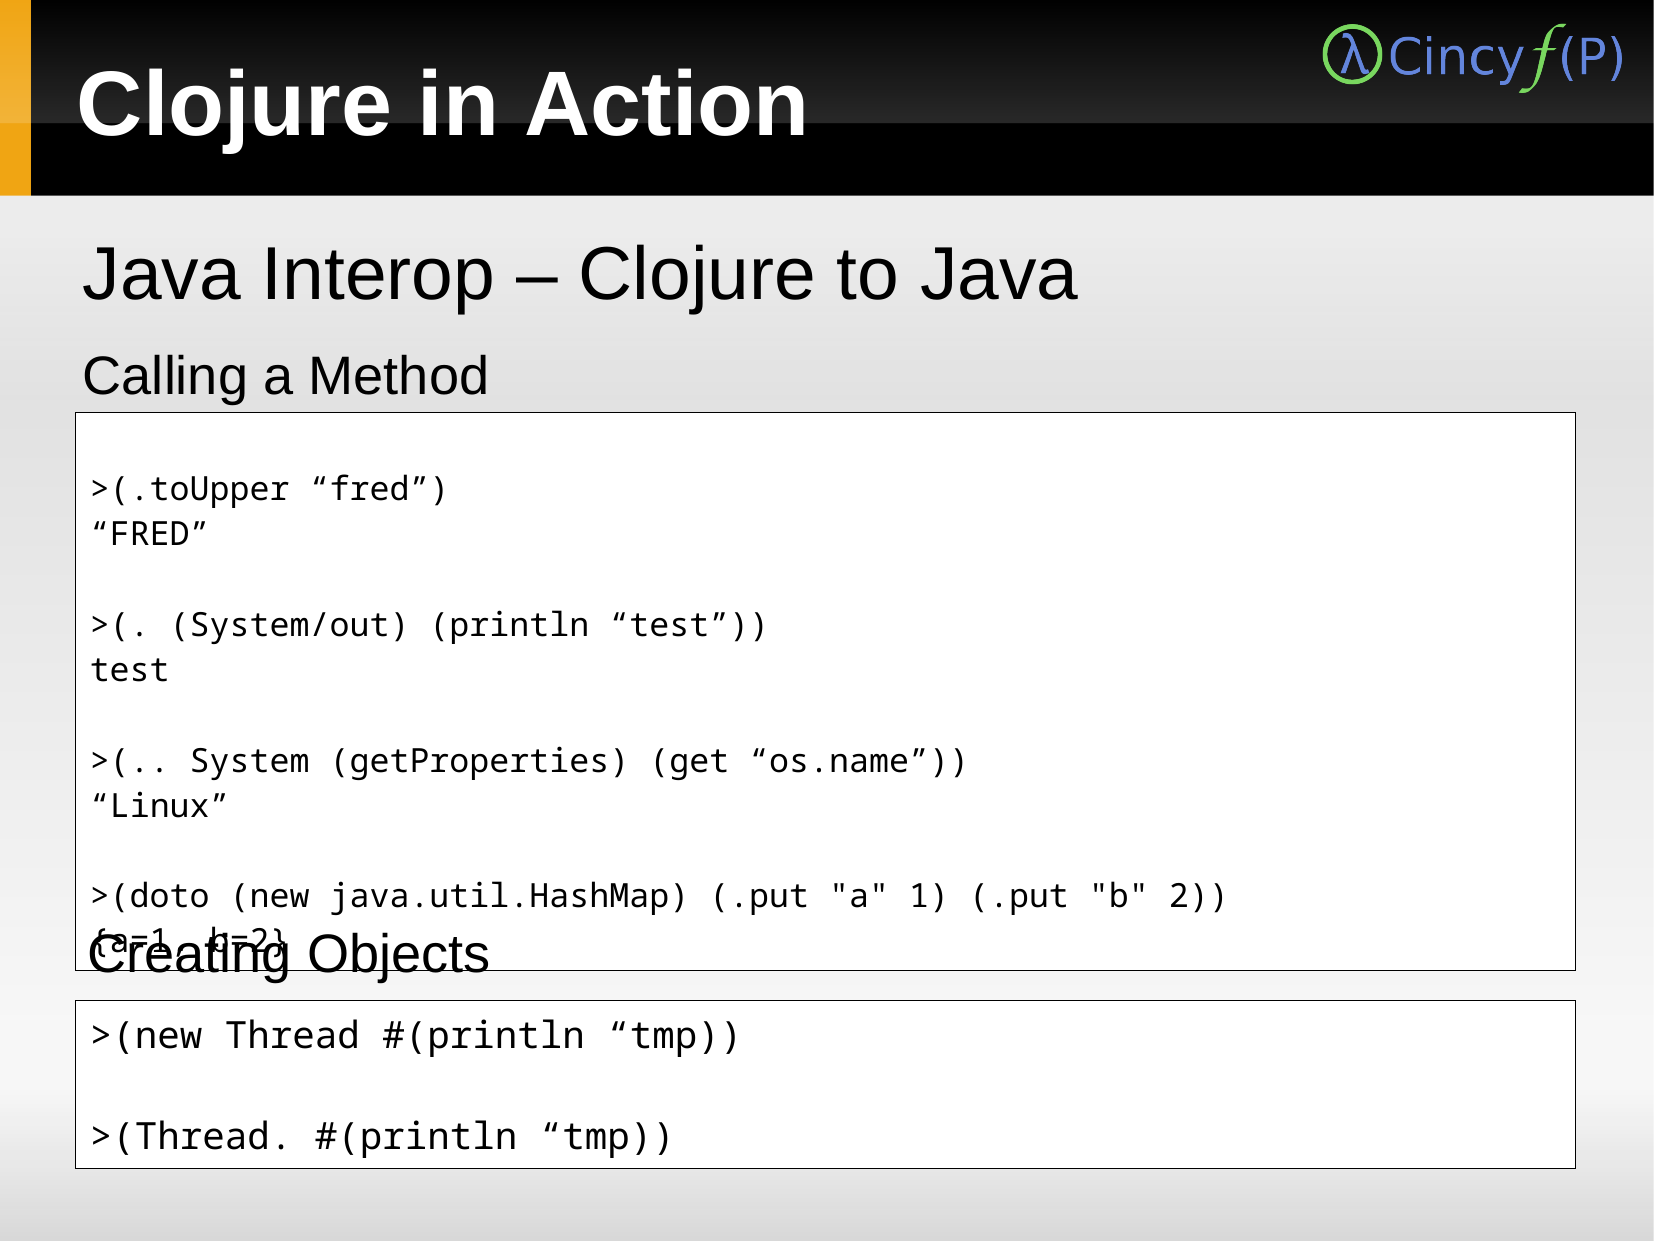

# Clojure in Action
Java Interop – Clojure to Java
Calling a Method
>(.toUpper “fred”)
“FRED”
>(. (System/out) (println “test”))
test
>(.. System (getProperties) (get “os.name”))
“Linux”
>(doto (new java.util.HashMap) (.put "a" 1) (.put "b" 2))
{a=1, b=2}
Creating Objects
>(new Thread #(println “tmp))
>(Thread. #(println “tmp))